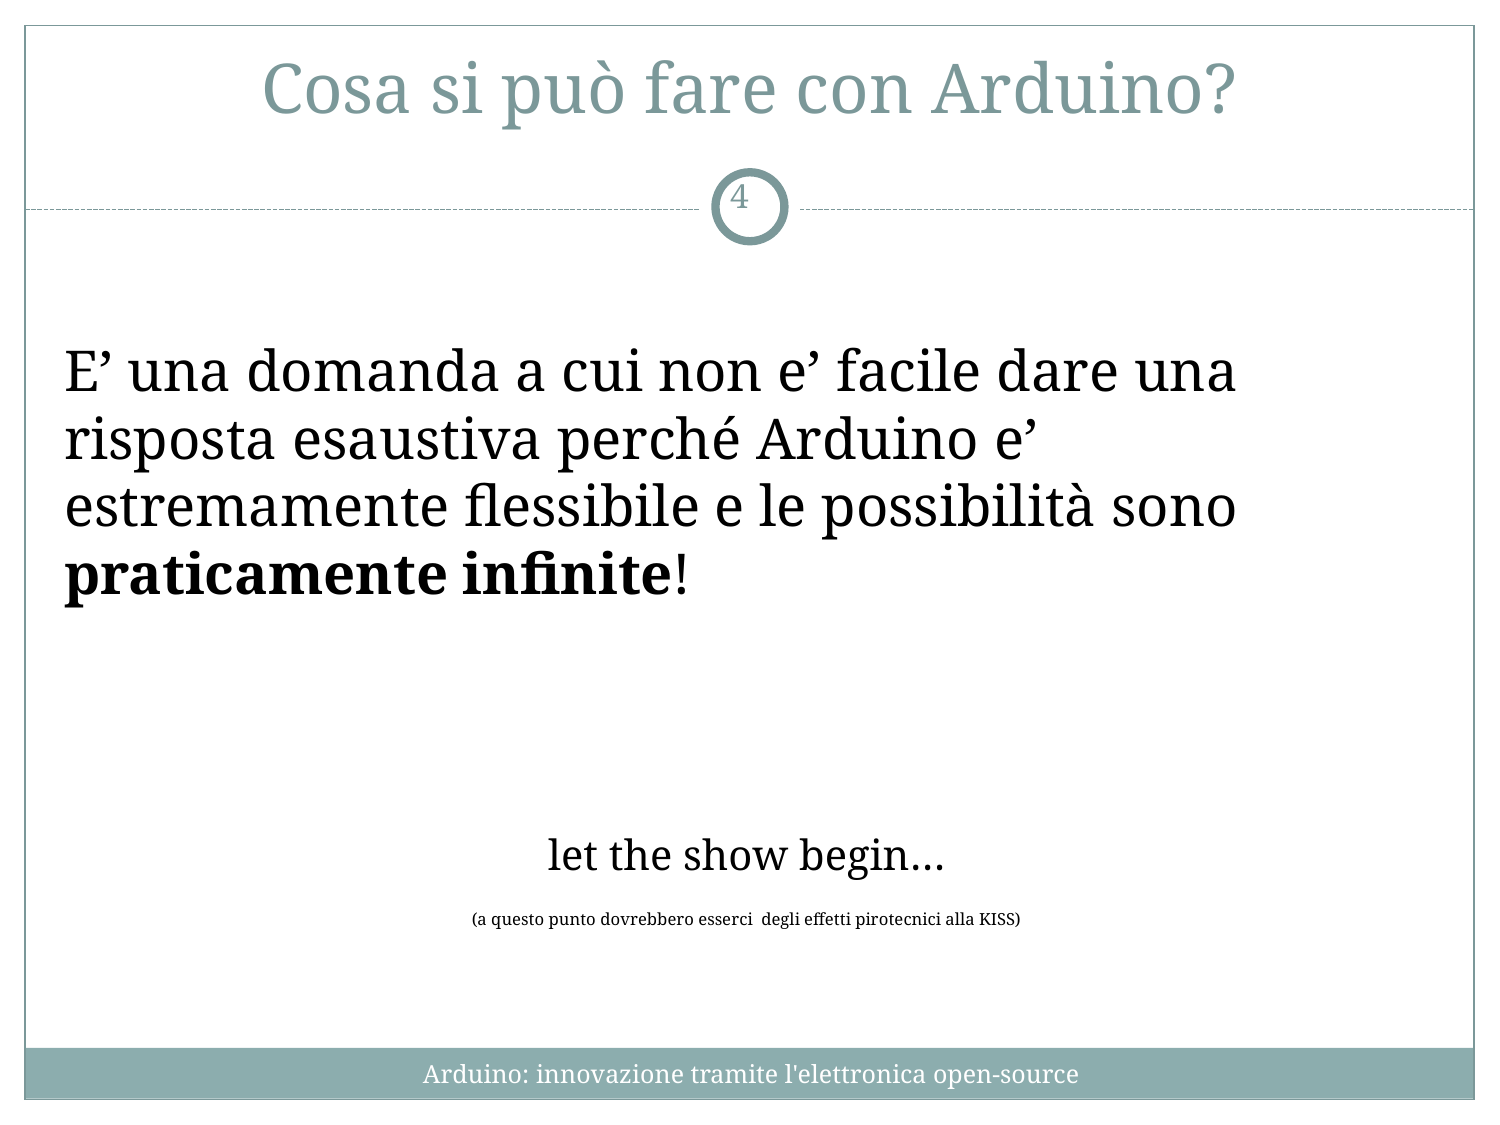

# Cosa si può fare con Arduino?
E’ una domanda a cui non e’ facile dare una risposta esaustiva perché Arduino e’ estremamente flessibile e le possibilità sono praticamente infinite!
let the show begin…
(a questo punto dovrebbero esserci degli effetti pirotecnici alla KISS)
Arduino: innovazione tramite l'elettronica open-source